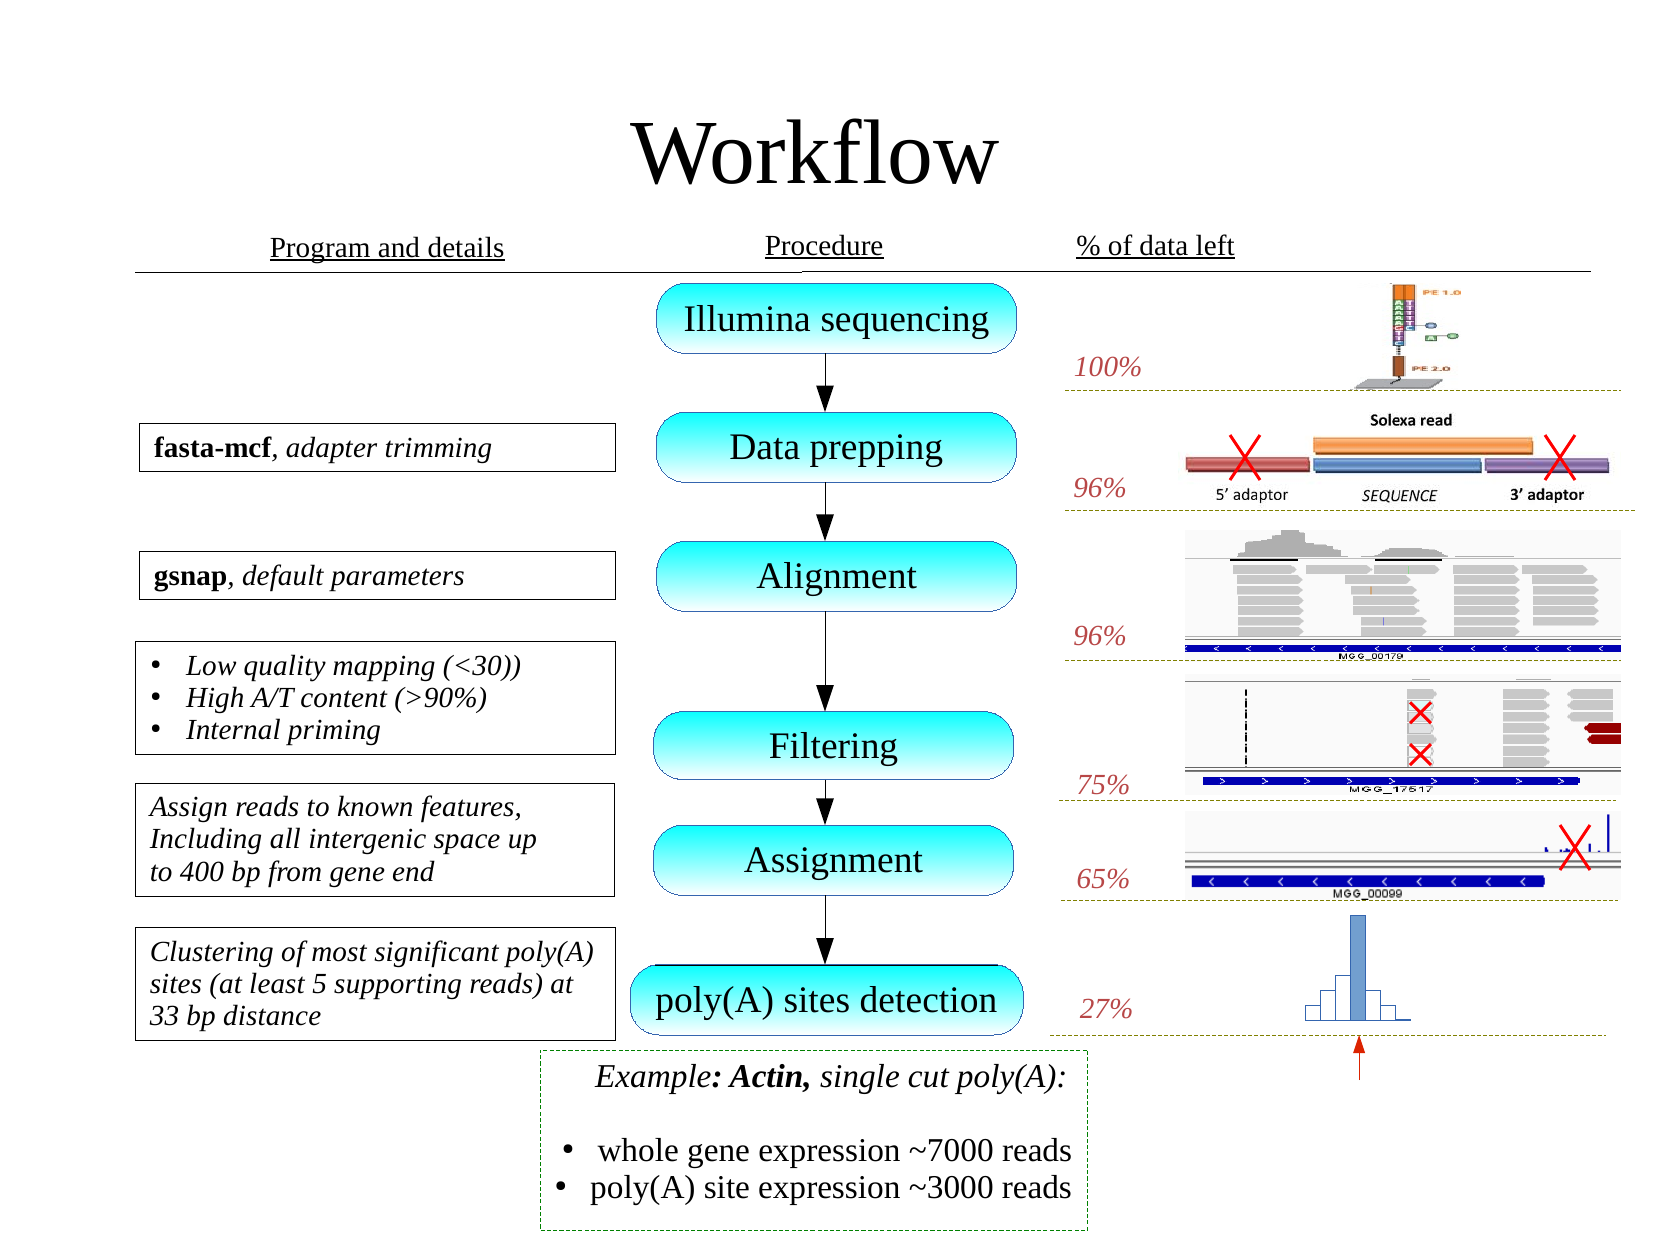

# Workflow
Procedure
% of data left
Program and details
Illumina sequencing
100%
Data prepping
fasta-mcf, adapter trimming
96%
Alignment
gsnap, default parameters
96%
Low quality mapping (<30))
High A/T content (>90%)
Internal priming
Filtering
75%
Assign reads to known features,
Including all intergenic space up
to 400 bp from gene end
Assignment
65%
Clustering of most significant poly(A) sites (at least 5 supporting reads) at 33 bp distance
poly(A) sites detection
27%
Example: Actin, single cut poly(A):
whole gene expression ~7000 reads
poly(A) site expression ~3000 reads